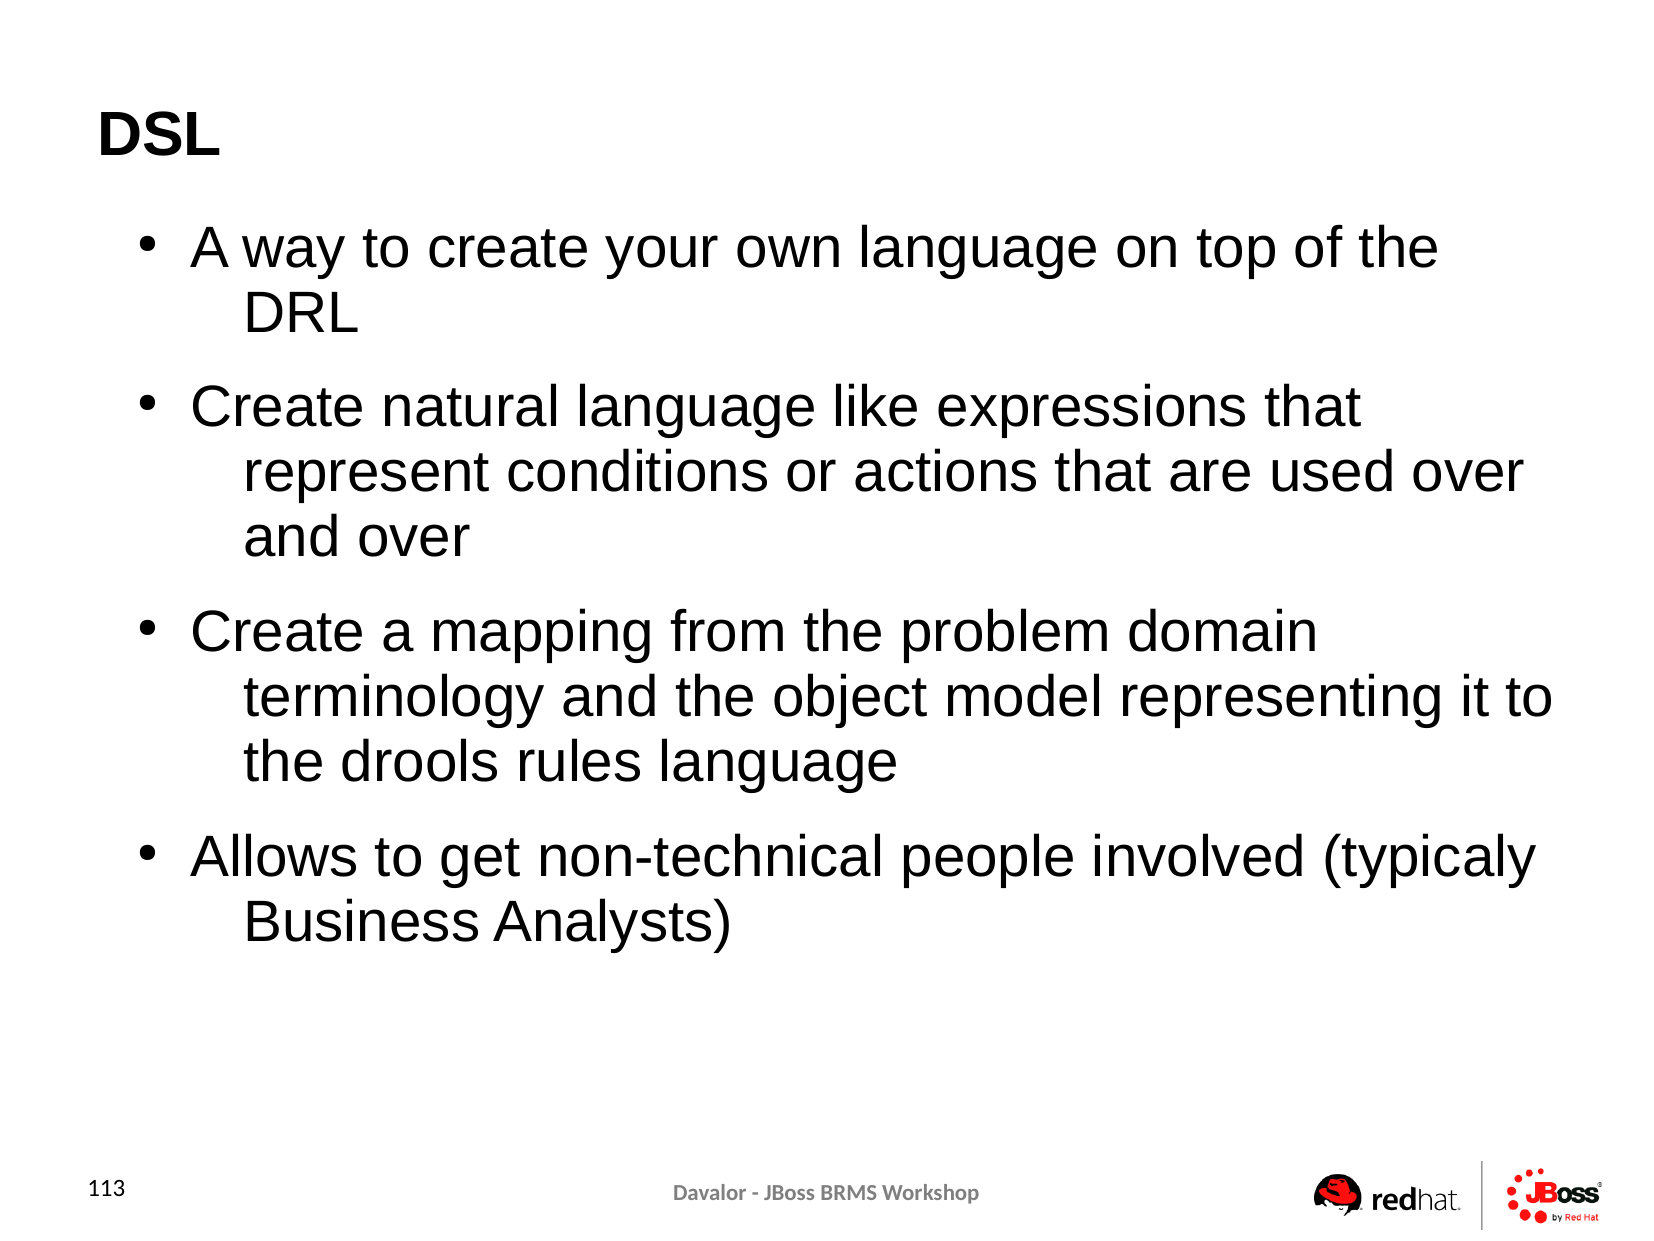

# DSL
A way to create your own language on top of the DRL
Create natural language like expressions that represent conditions or actions that are used over and over
Create a mapping from the problem domain terminology and the object model representing it to the drools rules language
Allows to get non-technical people involved (typicaly Business Analysts)